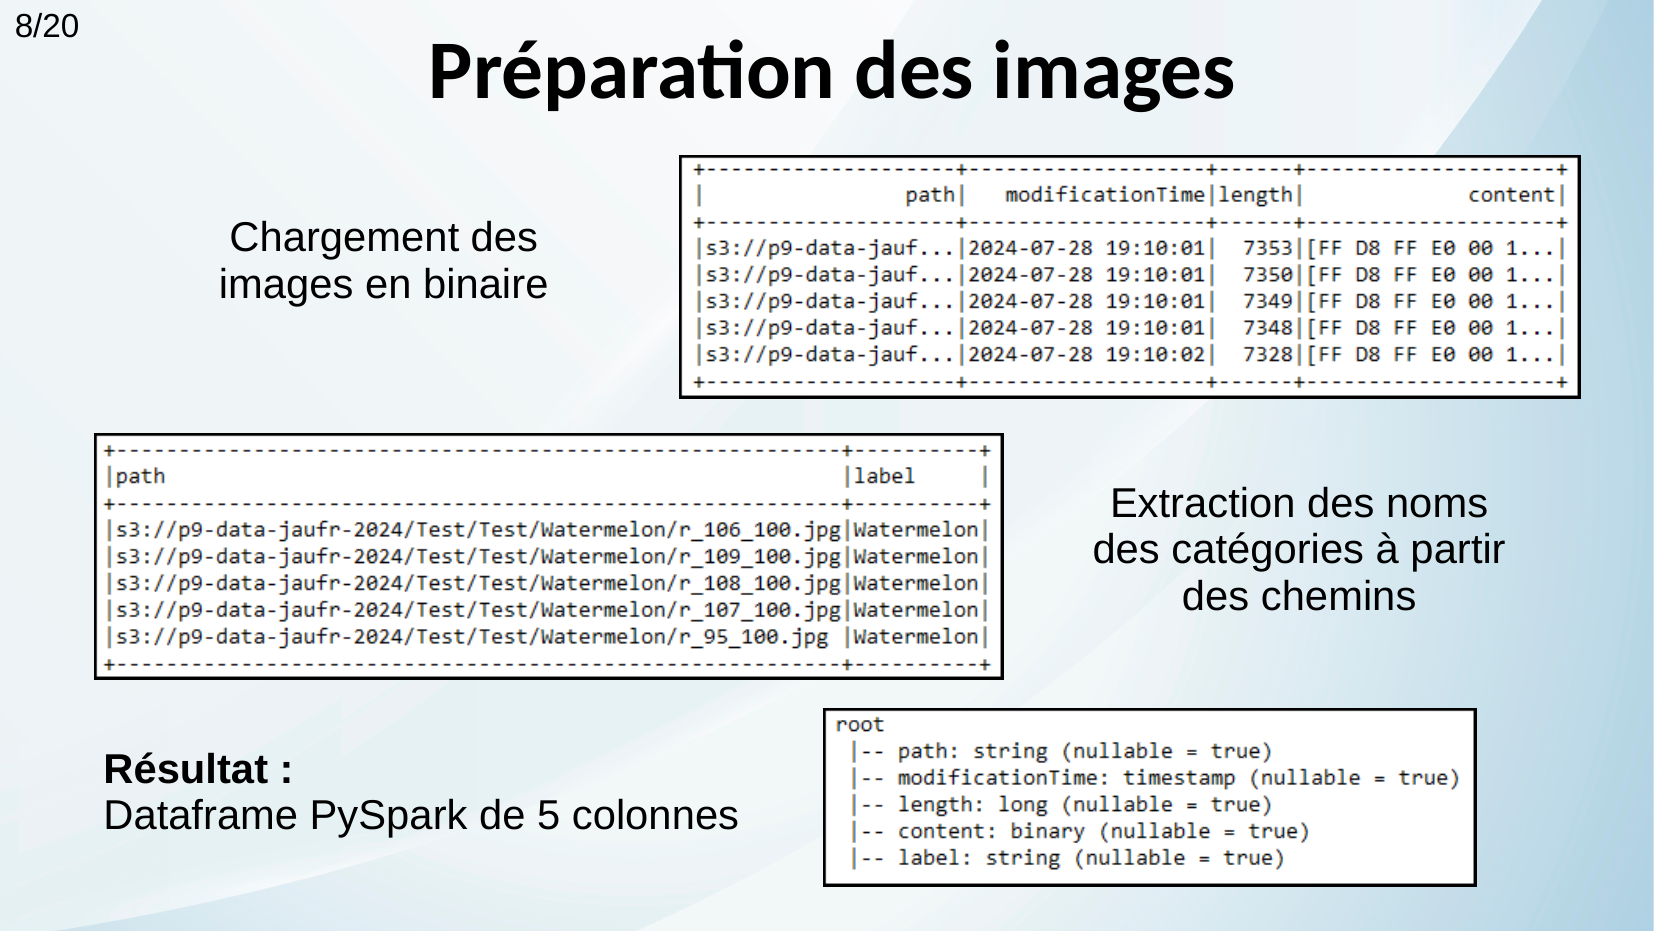

8/20
# Préparation des images
Chargement des images en binaire
Extraction des noms des catégories à partir des chemins
Résultat :
Dataframe PySpark de 5 colonnes